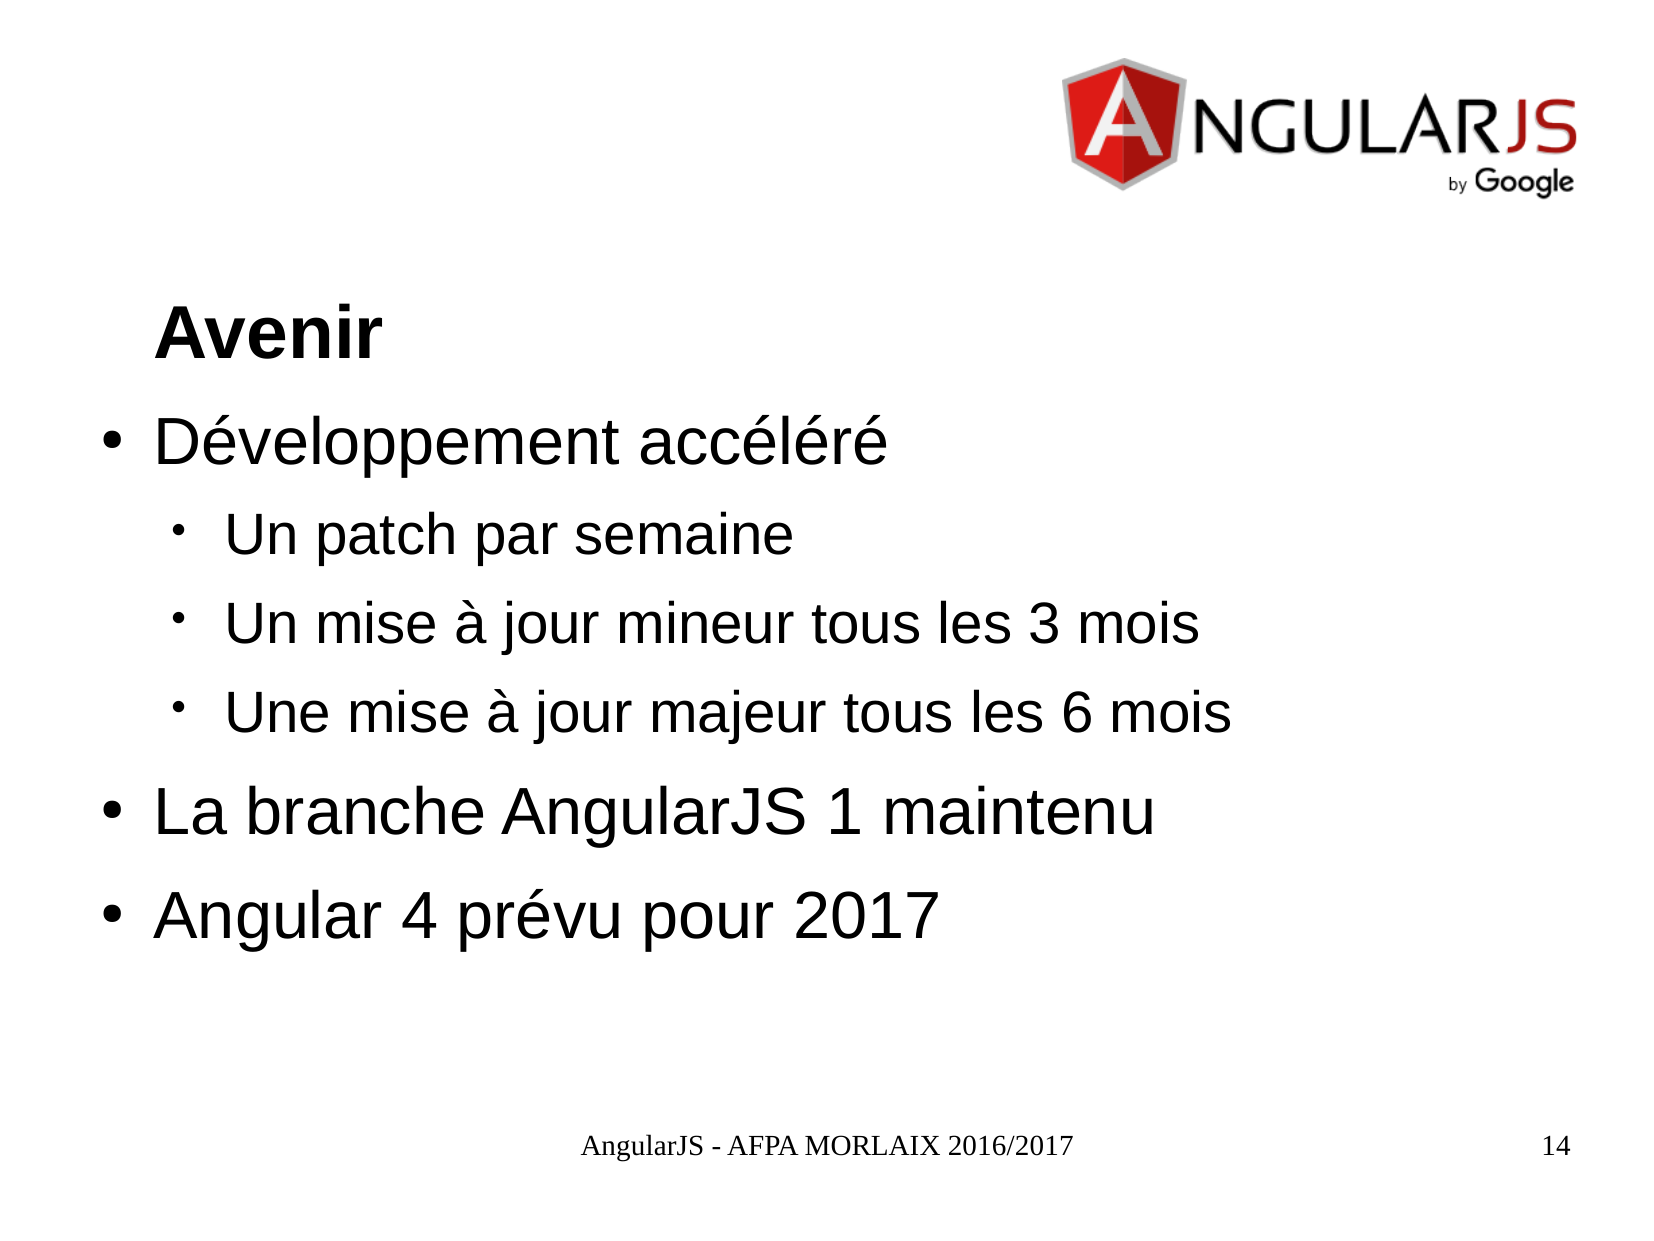

# Avenir
Développement accéléré
Un patch par semaine
Un mise à jour mineur tous les 3 mois
Une mise à jour majeur tous les 6 mois
La branche AngularJS 1 maintenu
Angular 4 prévu pour 2017
AngularJS - AFPA MORLAIX 2016/2017
14